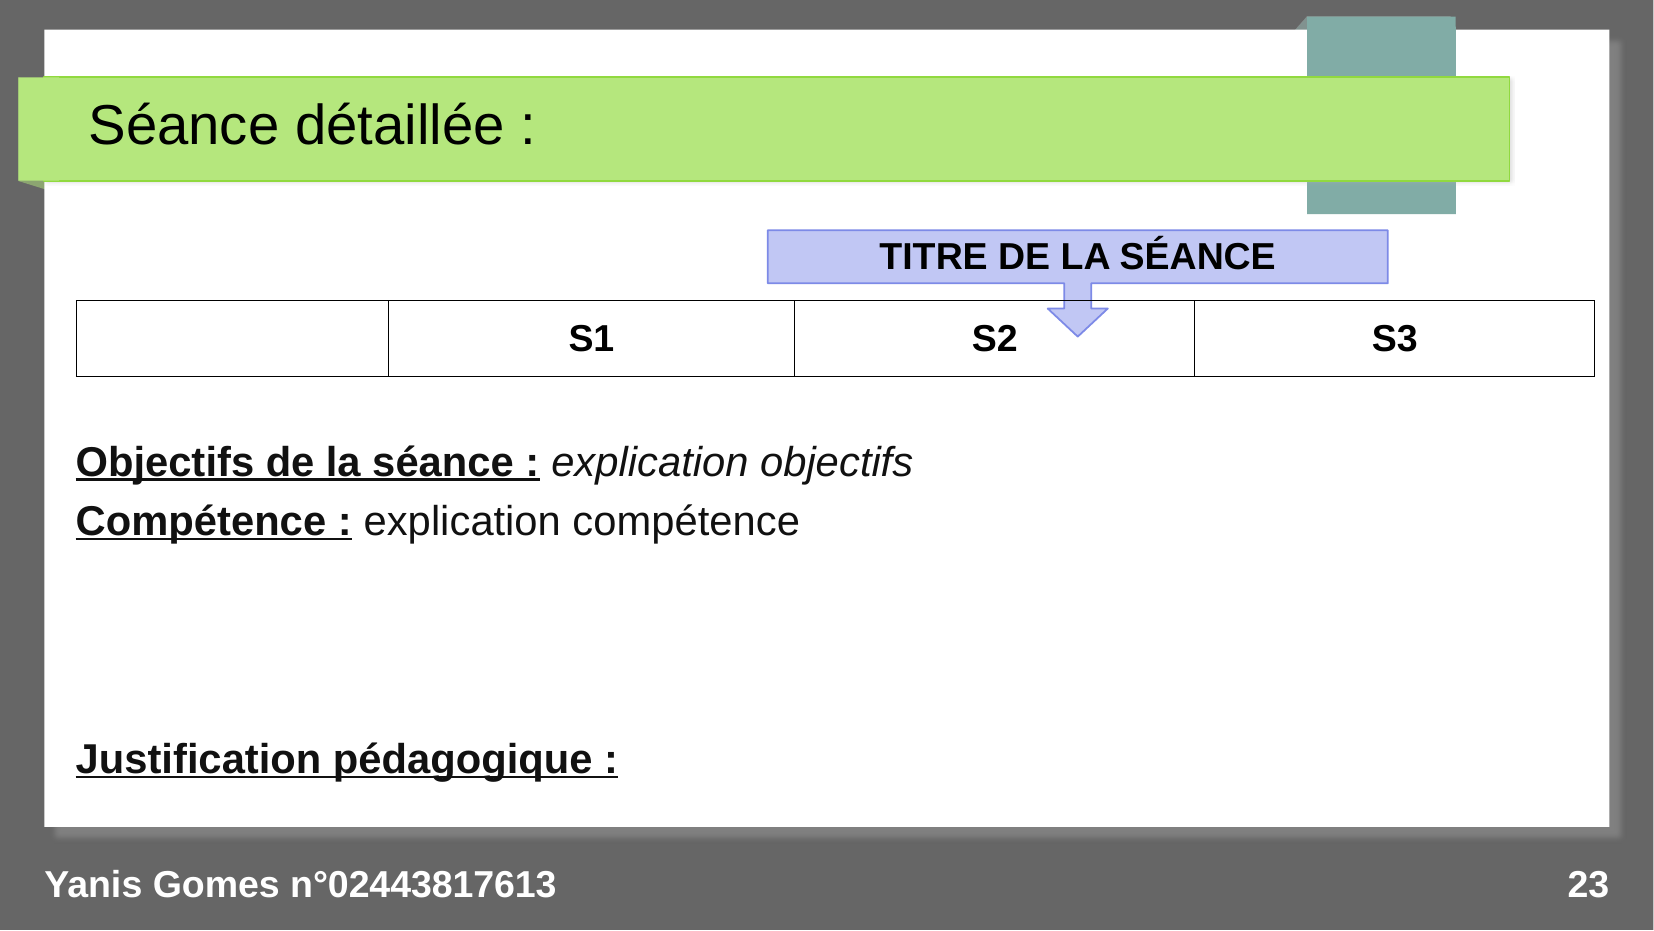

# Séance détaillée :
TITRE DE LA SÉANCE
| | S1 | S2 | S3 |
| --- | --- | --- | --- |
Objectifs de la séance : explication objectifs
Compétence : explication compétence
Justification pédagogique :
Yanis Gomes n°02443817613